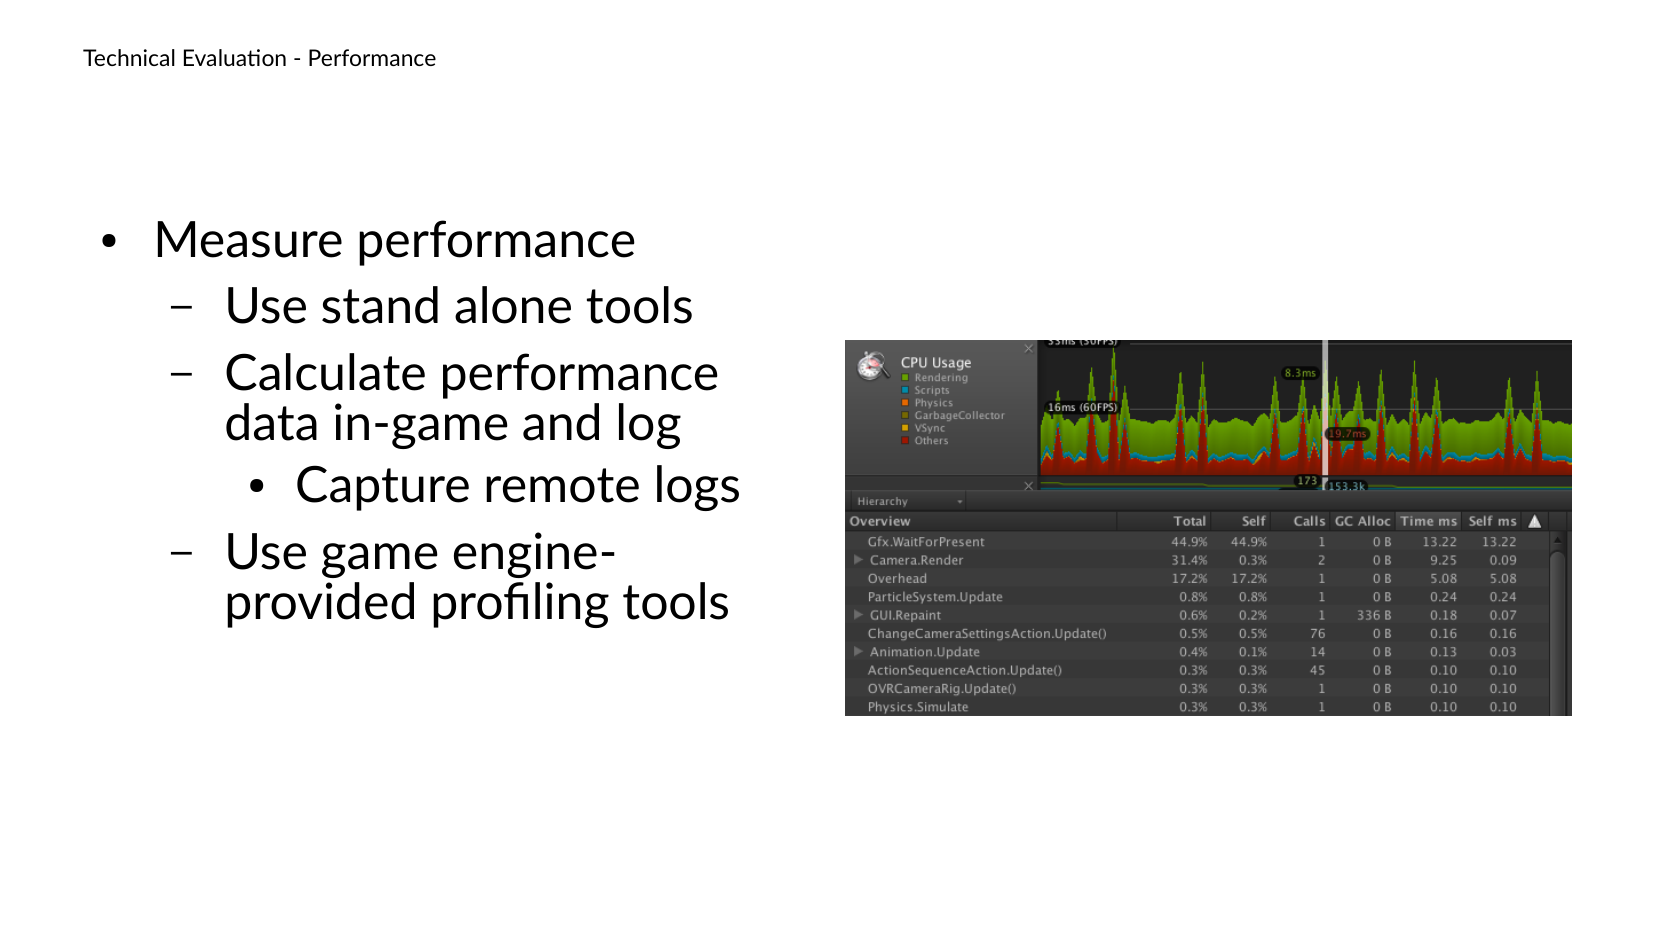

# Technical Evaluation - Performance
Measure performance
Use stand alone tools
Calculate performance data in-game and log
Capture remote logs
Use game engine-provided profiling tools